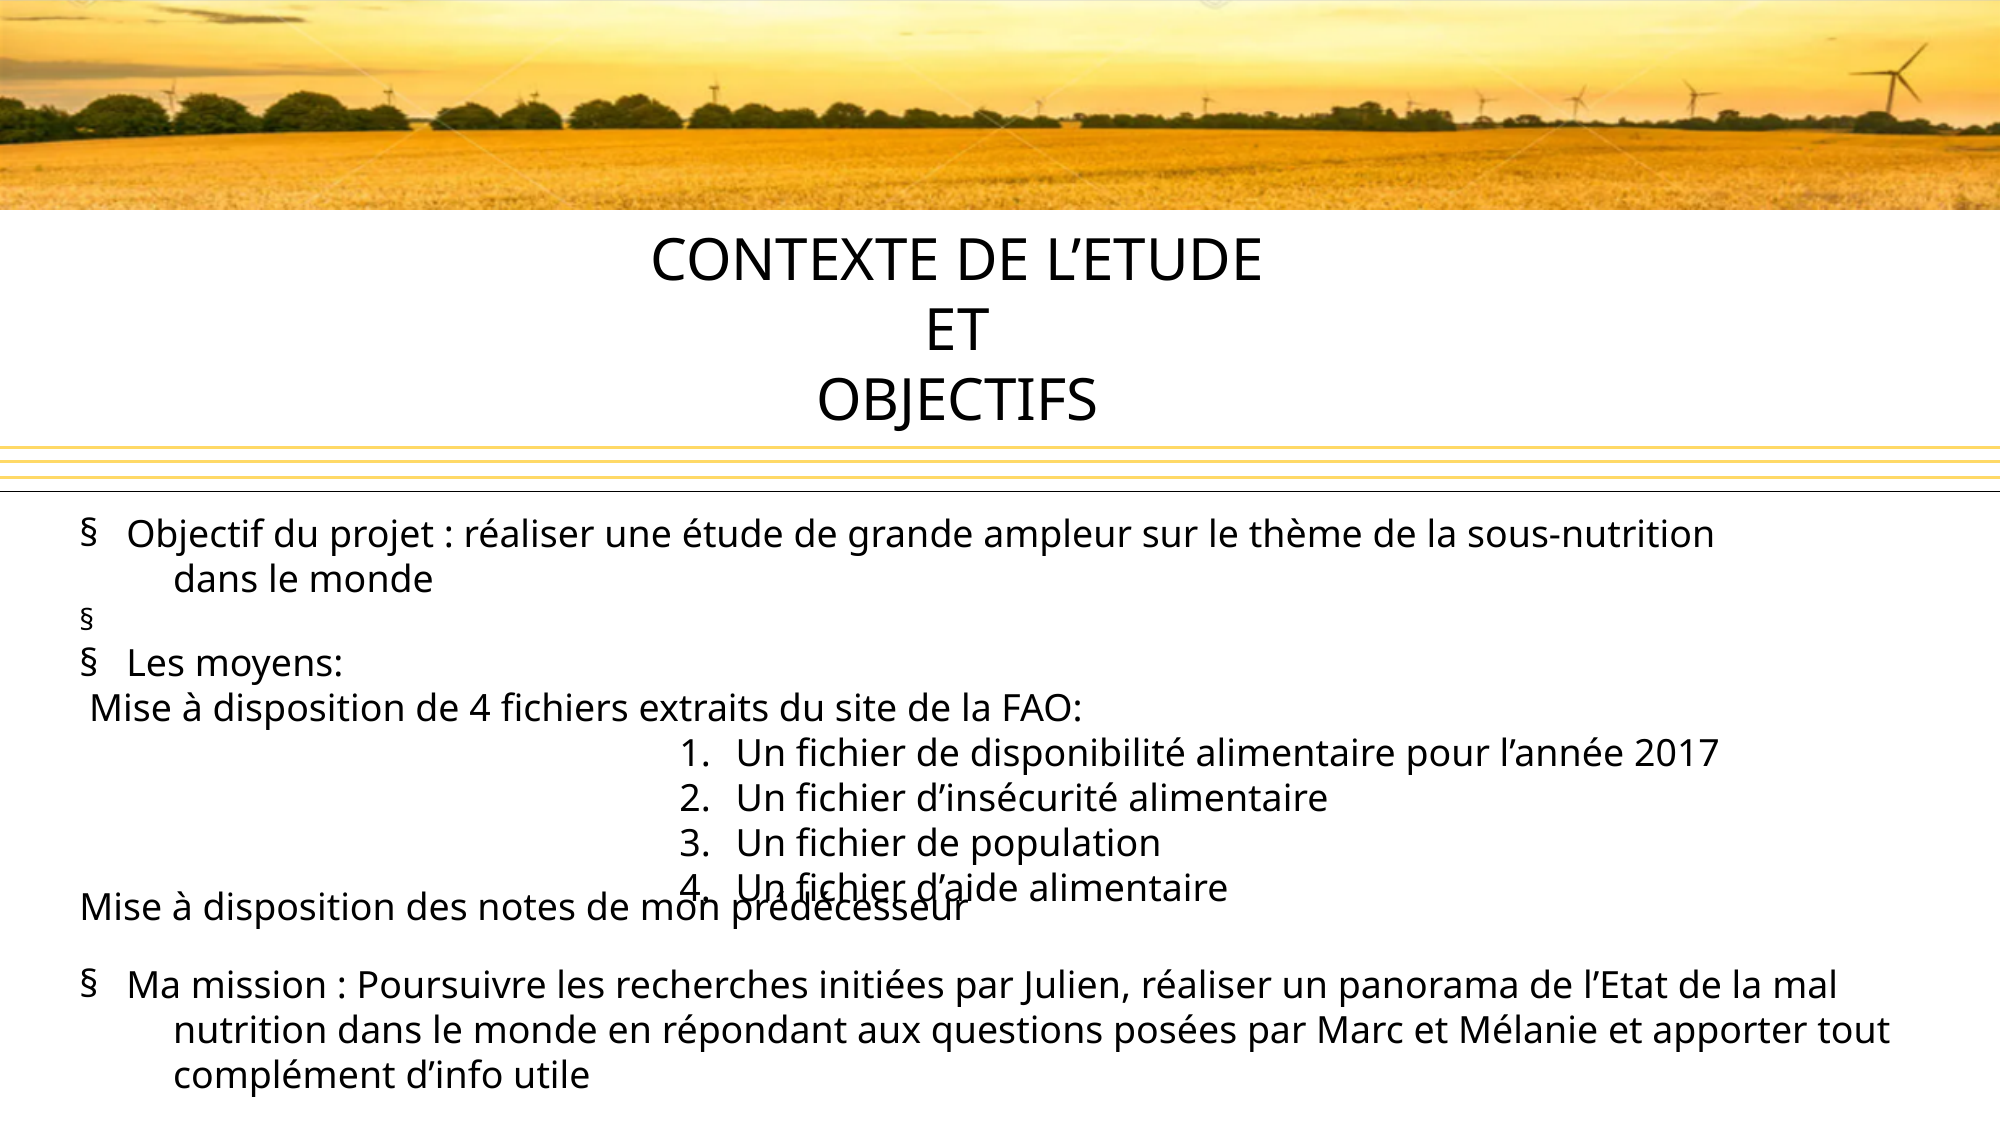

CONTEXTE DE L’ETUDE
 ET
OBJECTIFS
Objectif du projet : réaliser une étude de grande ampleur sur le thème de la sous-nutrition dans le monde
Les moyens:
 Mise à disposition de 4 fichiers extraits du site de la FAO:
Un fichier de disponibilité alimentaire pour l’année 2017
Un fichier d’insécurité alimentaire
Un fichier de population
Un fichier d’aide alimentaire
Mise à disposition des notes de mon prédécesseur
Ma mission : Poursuivre les recherches initiées par Julien, réaliser un panorama de l’Etat de la mal nutrition dans le monde en répondant aux questions posées par Marc et Mélanie et apporter tout complément d’info utile